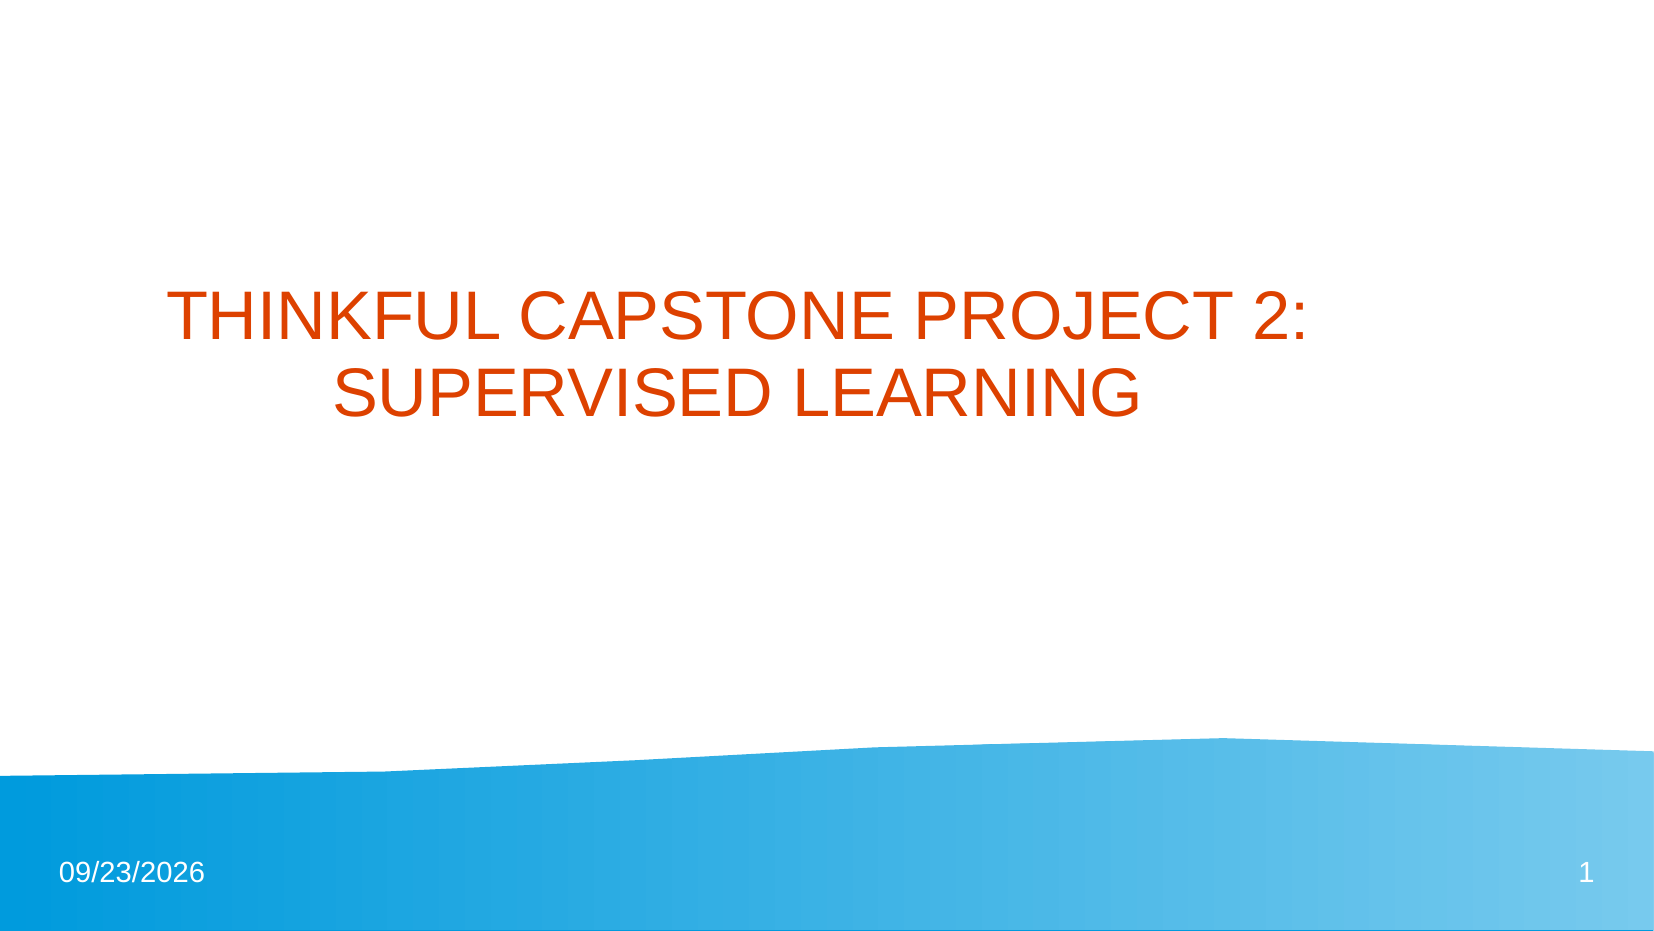

# THINKFUL CAPSTONE PROJECT 2: SUPERVISED LEARNING